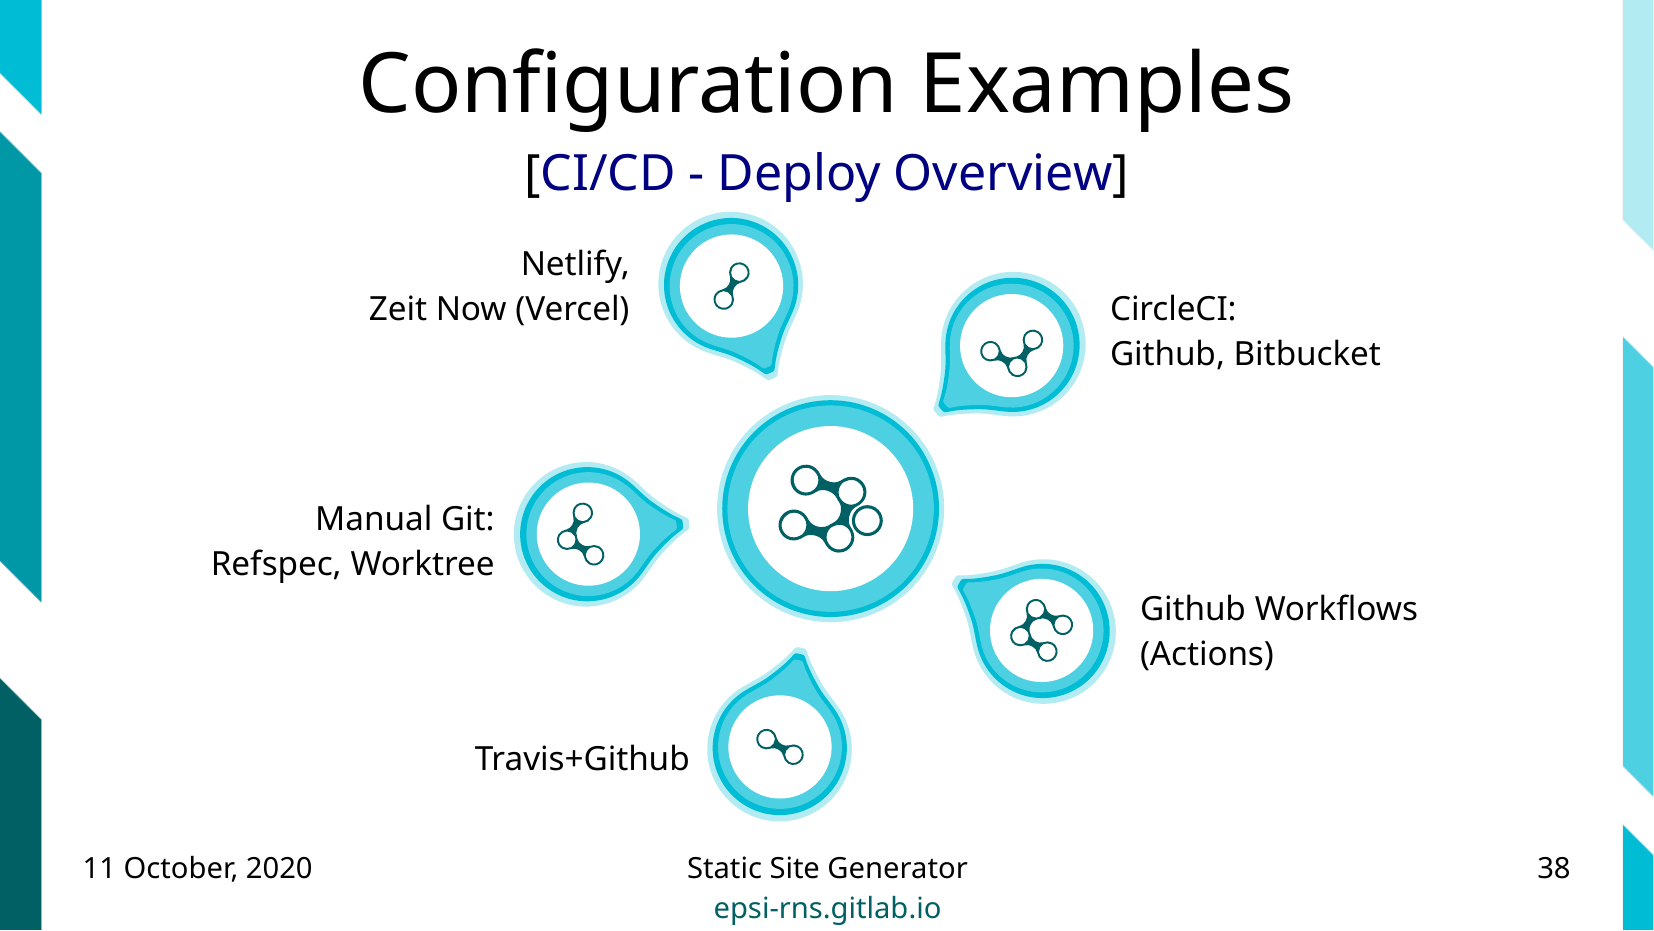

# Configuration Examples [CI/CD - Deploy Overview]
Netlify,
Zeit Now (Vercel)
CircleCI:
Github, Bitbucket
Manual Git:
Refspec, Worktree
Github Workflows
(Actions)
Travis+Github
11 October, 2020
Static Site Generator
38